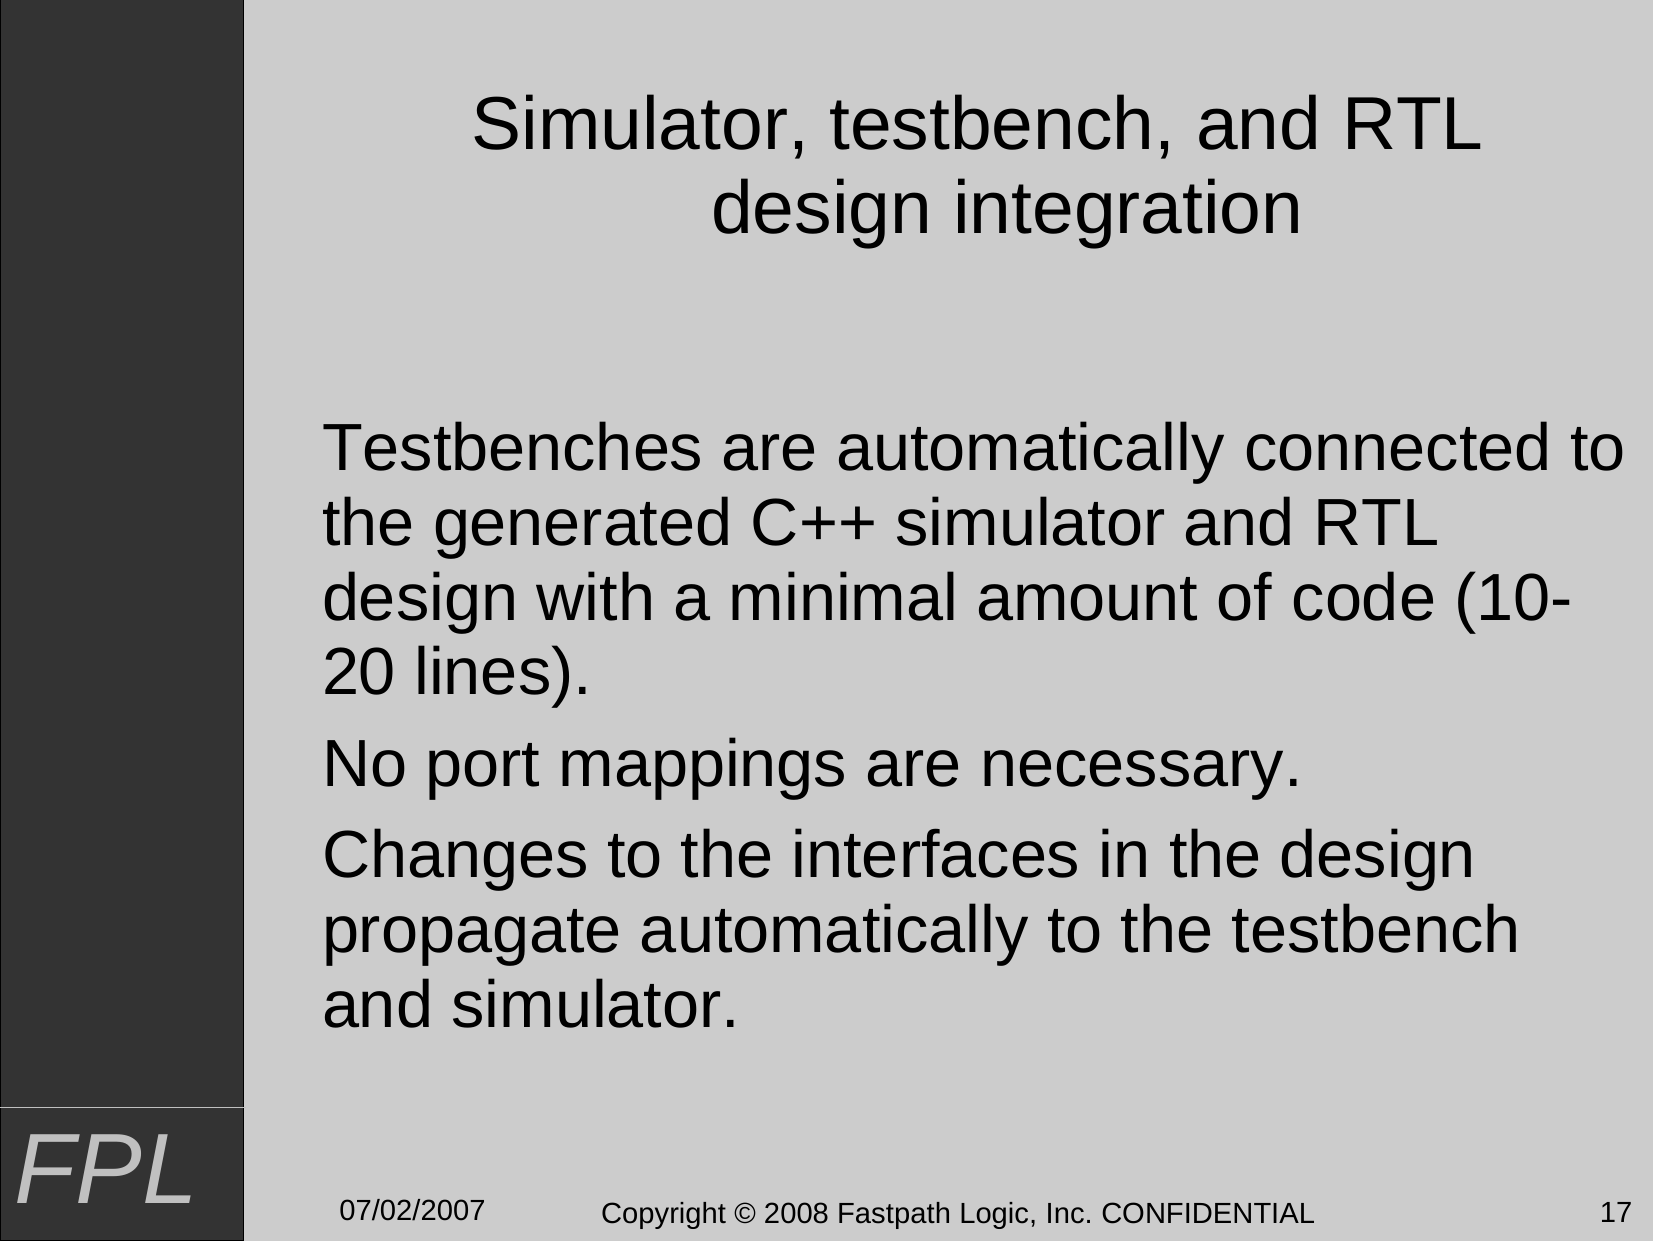

# Simulator, testbench, and RTL design integration
Testbenches are automatically connected to the generated C++ simulator and RTL design with a minimal amount of code (10-20 lines).
No port mappings are necessary.
Changes to the interfaces in the design propagate automatically to the testbench and simulator.
07/02/2007
17
© 2007 FASTPATH LOGIC INC.